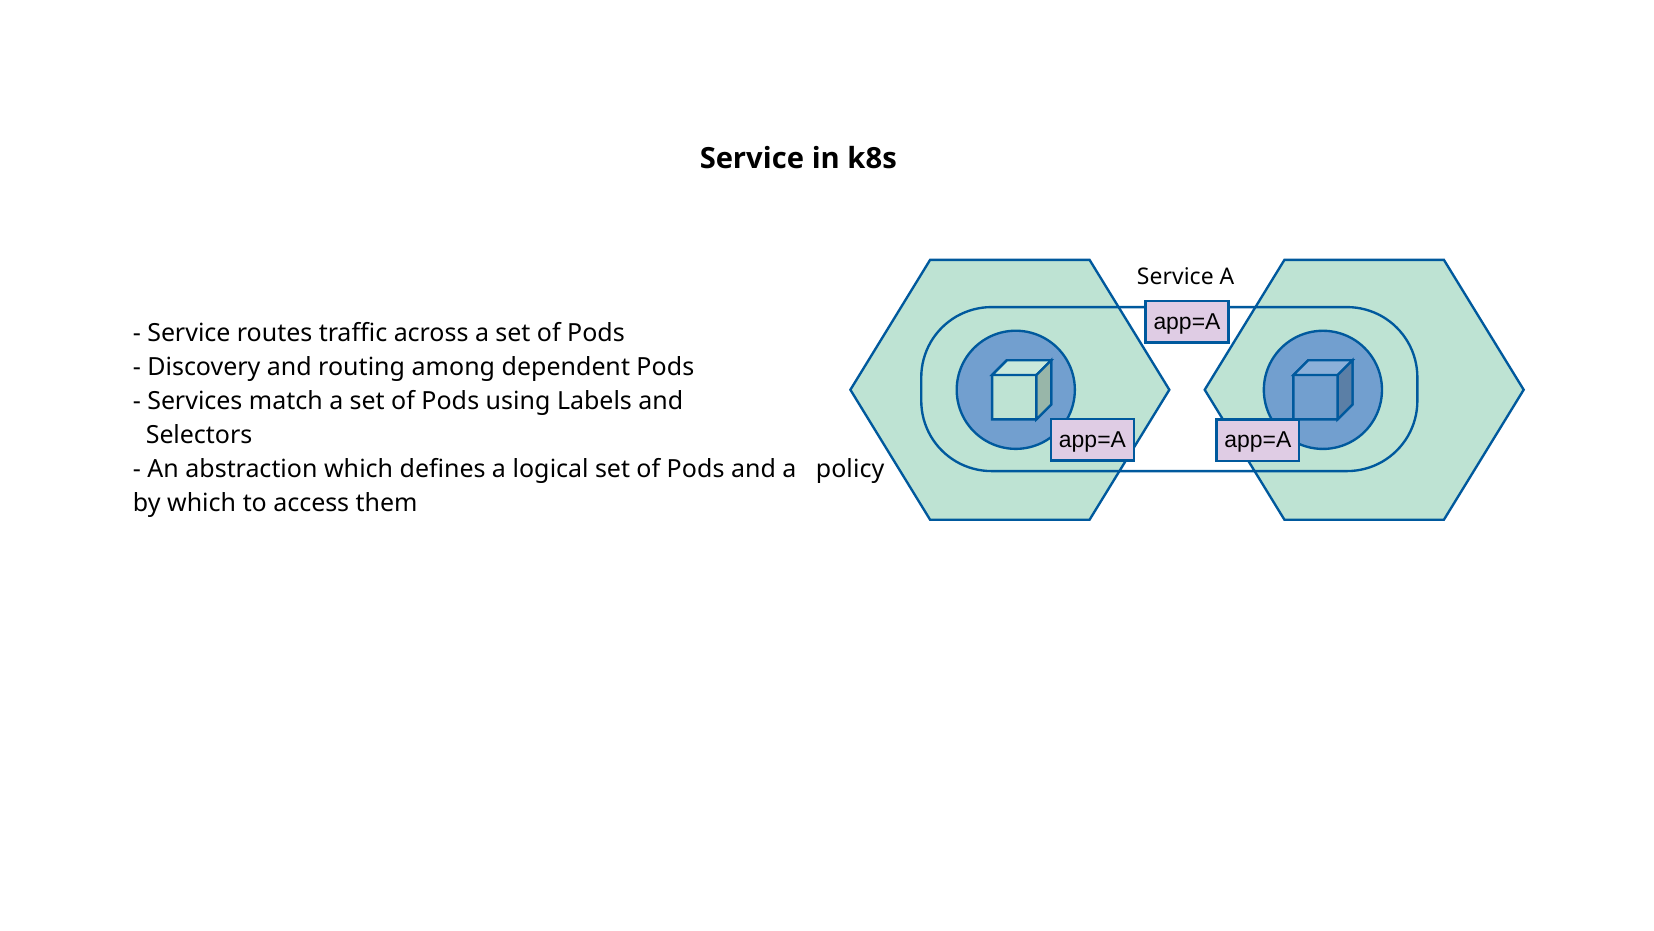

Service in k8s
Service A
app=A
- Service routes traffic across a set of Pods
- Discovery and routing among dependent Pods
- Services match a set of Pods using Labels and
 Selectors
- An abstraction which defines a logical set of Pods and a policy by which to access them
app=A
app=A